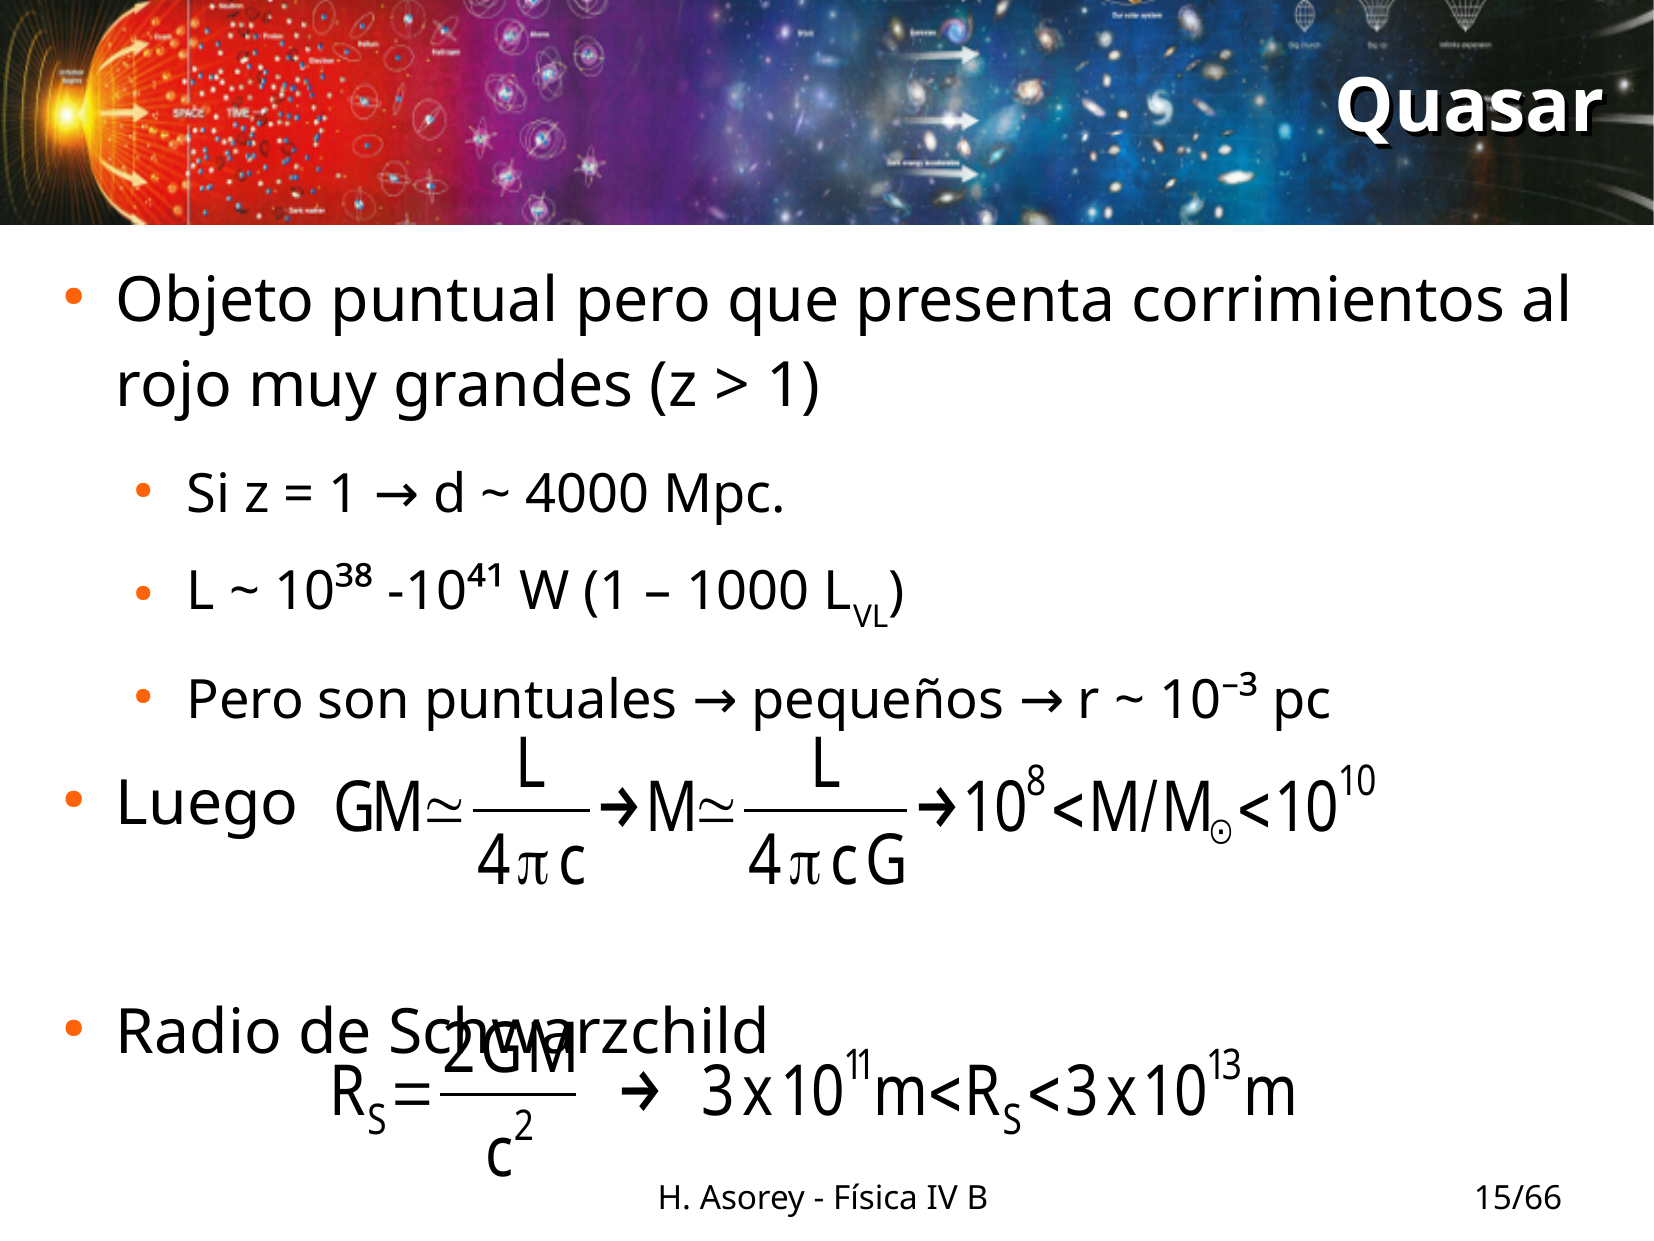

# Quasar
Objeto puntual pero que presenta corrimientos al rojo muy grandes (z > 1)
Si z = 1 → d ~ 4000 Mpc.
L ~ 10³⁸ -10⁴¹ W (1 – 1000 LVL)
Pero son puntuales → pequeños → r ~ 10⁻³ pc
Luego
Radio de Schwarzchild
H. Asorey - Física IV B
15